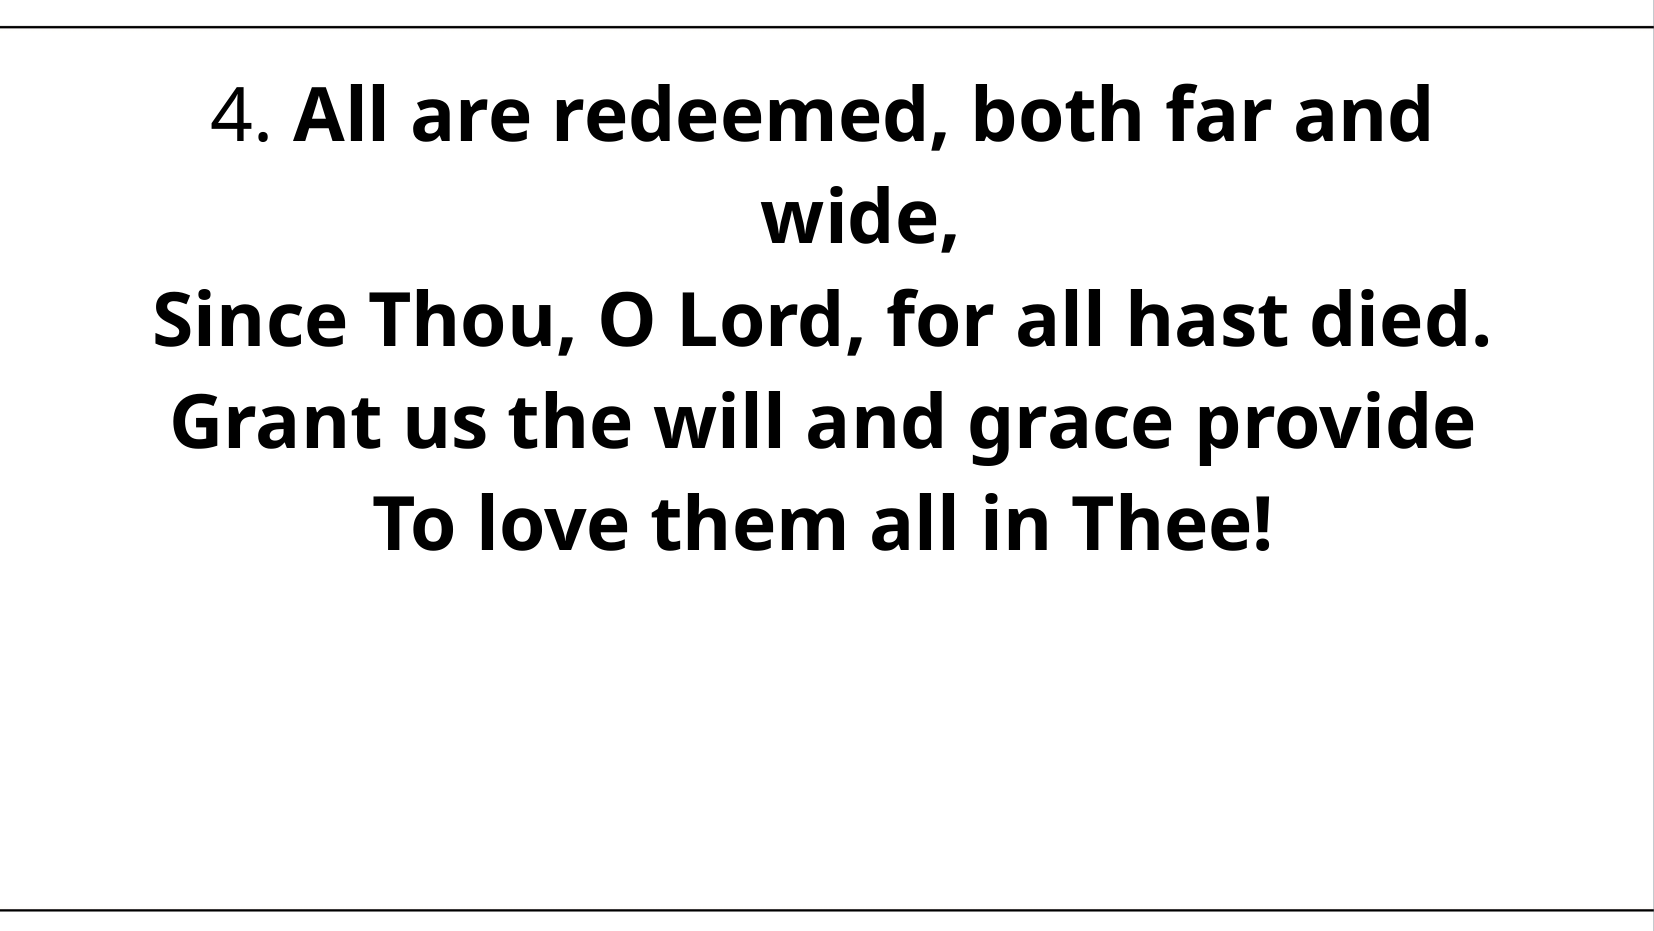

4. All are redeemed, both far and wide,
Since Thou, O Lord, for all hast died.
Grant us the will and grace provide
To love them all in Thee!